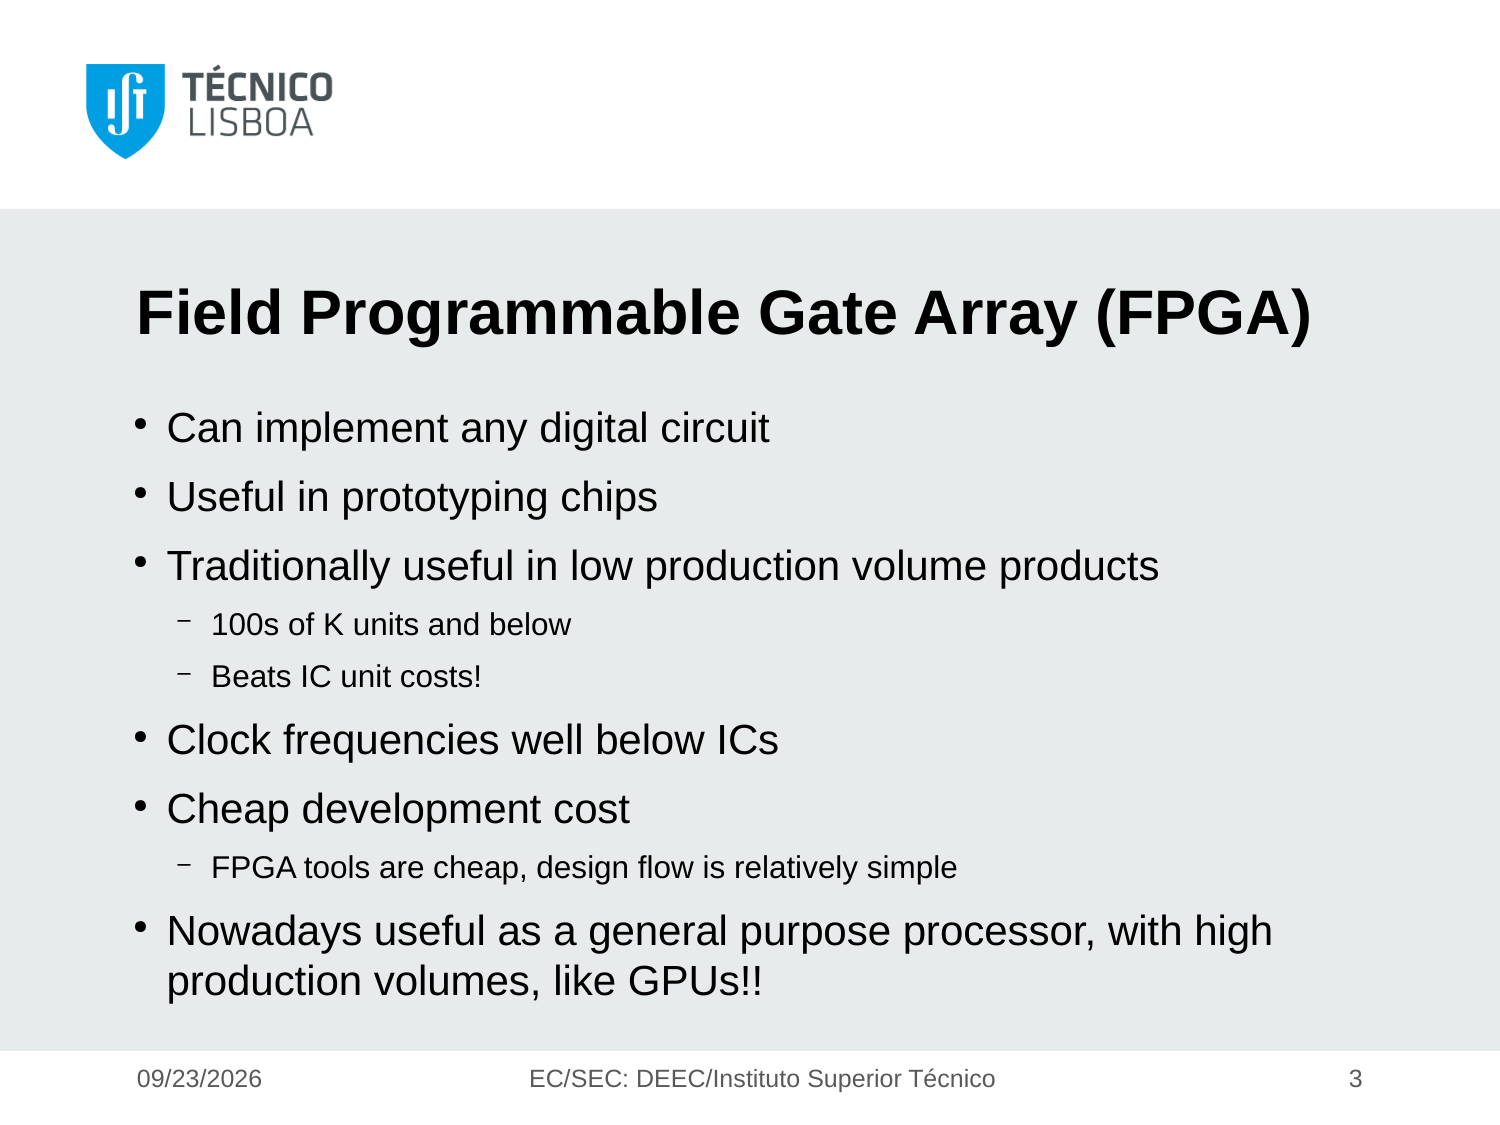

# Field Programmable Gate Array (FPGA)
Can implement any digital circuit
Useful in prototyping chips
Traditionally useful in low production volume products
100s of K units and below
Beats IC unit costs!
Clock frequencies well below ICs
Cheap development cost
FPGA tools are cheap, design flow is relatively simple
Nowadays useful as a general purpose processor, with high production volumes, like GPUs!!
EC/SEC: DEEC/Instituto Superior Técnico
3